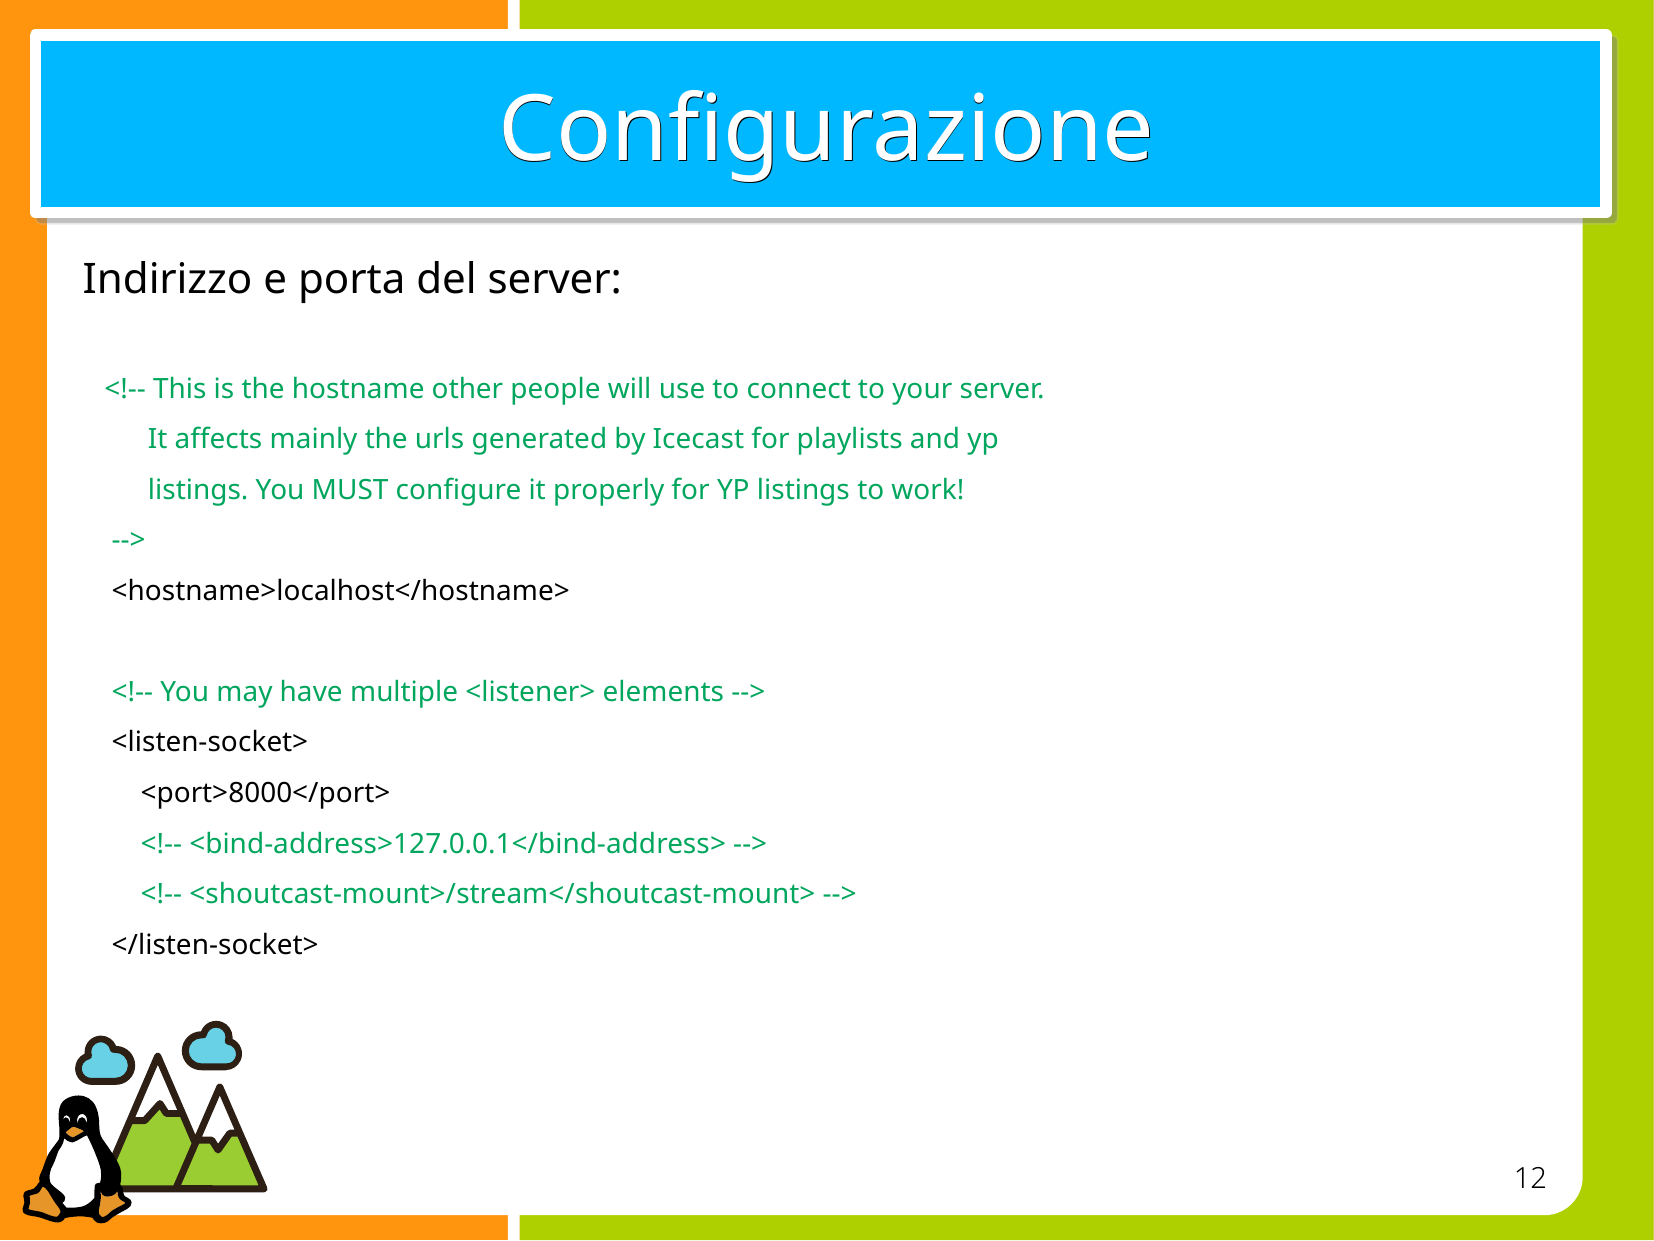

# Configurazione
Indirizzo e porta del server:
 <!-- This is the hostname other people will use to connect to your server.
 It affects mainly the urls generated by Icecast for playlists and yp
 listings. You MUST configure it properly for YP listings to work!
 -->
 <hostname>localhost</hostname>
 <!-- You may have multiple <listener> elements -->
 <listen-socket>
 <port>8000</port>
 <!-- <bind-address>127.0.0.1</bind-address> -->
 <!-- <shoutcast-mount>/stream</shoutcast-mount> -->
 </listen-socket>
12